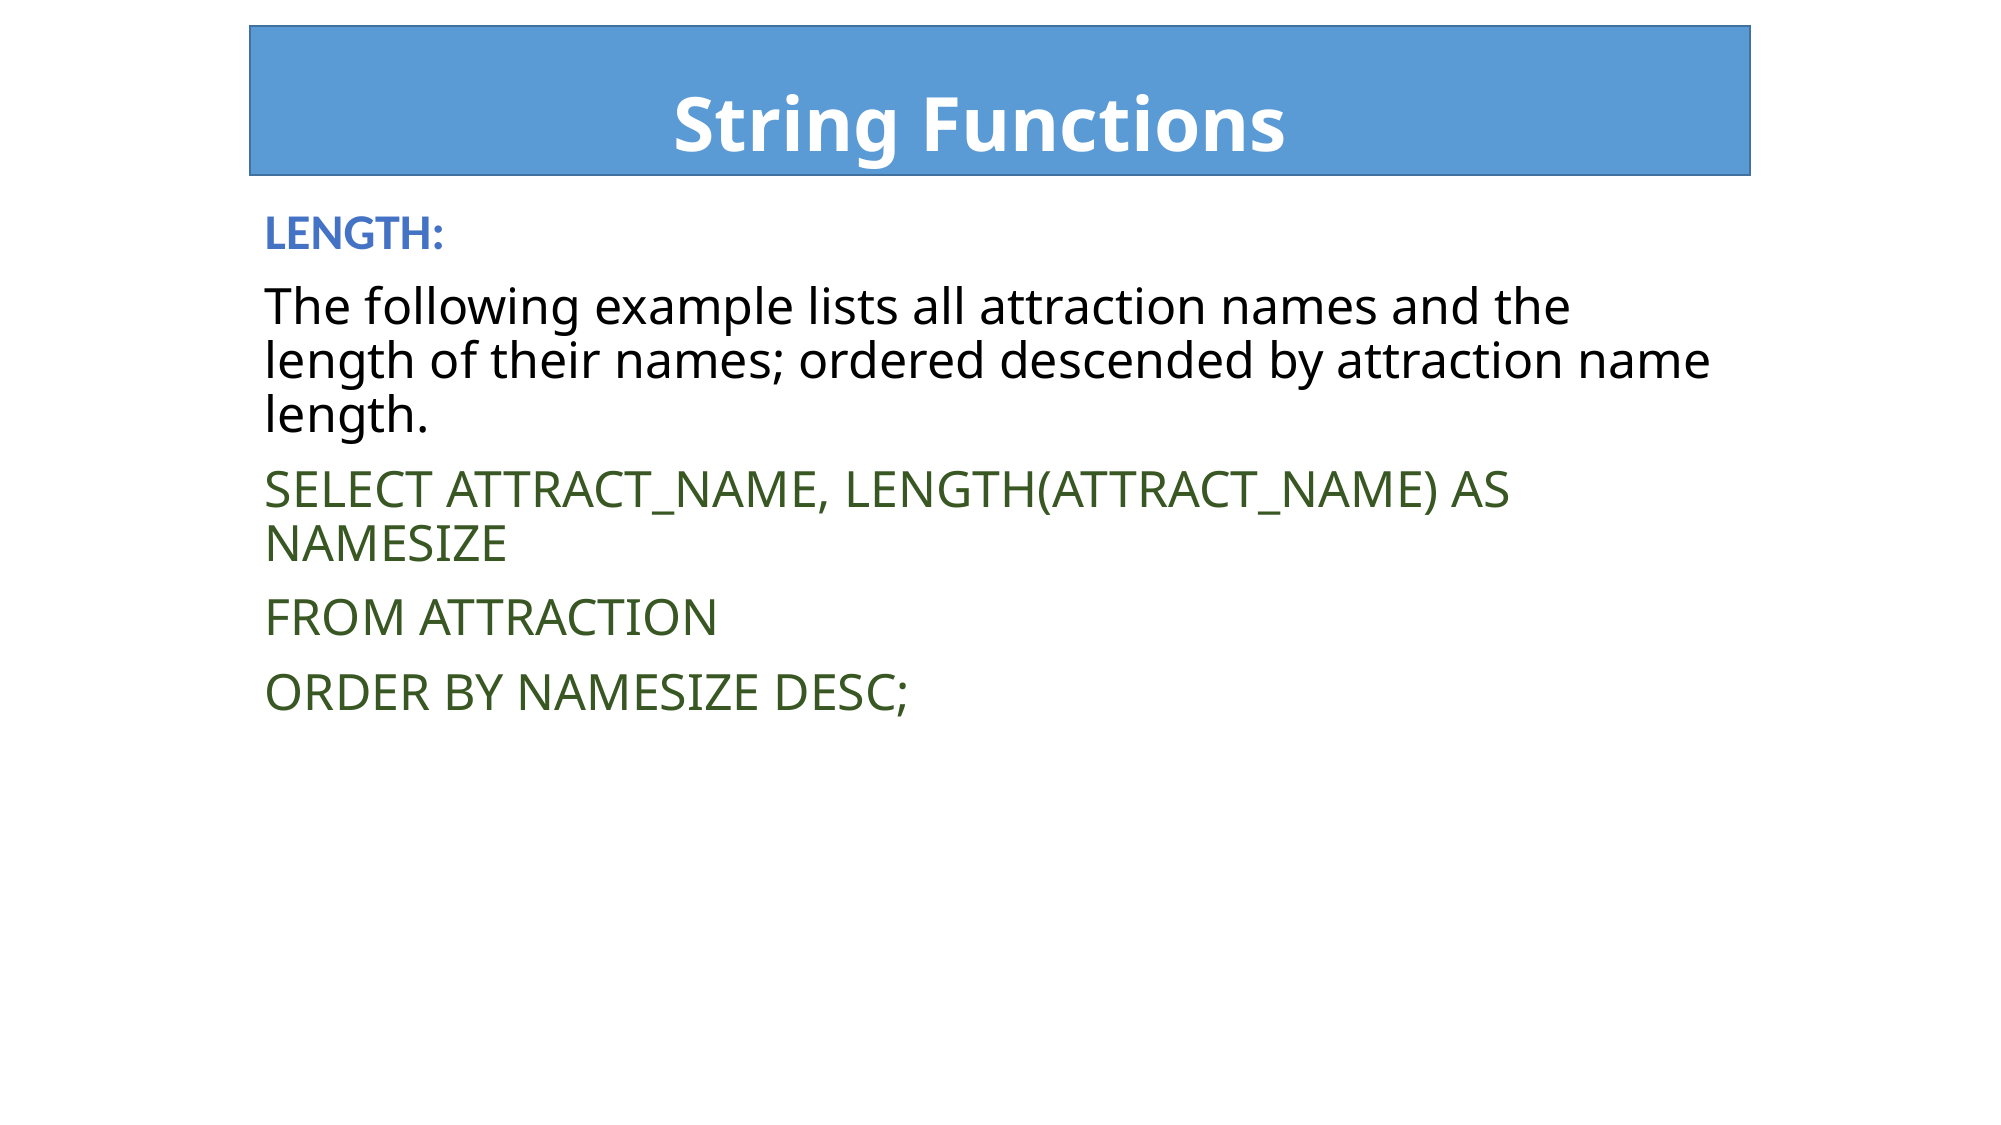

# String Functions
LENGTH:
The following example lists all attraction names and the length of their names; ordered descended by attraction name length.
SELECT ATTRACT_NAME, LENGTH(ATTRACT_NAME) AS NAMESIZE
FROM ATTRACTION
ORDER BY NAMESIZE DESC;